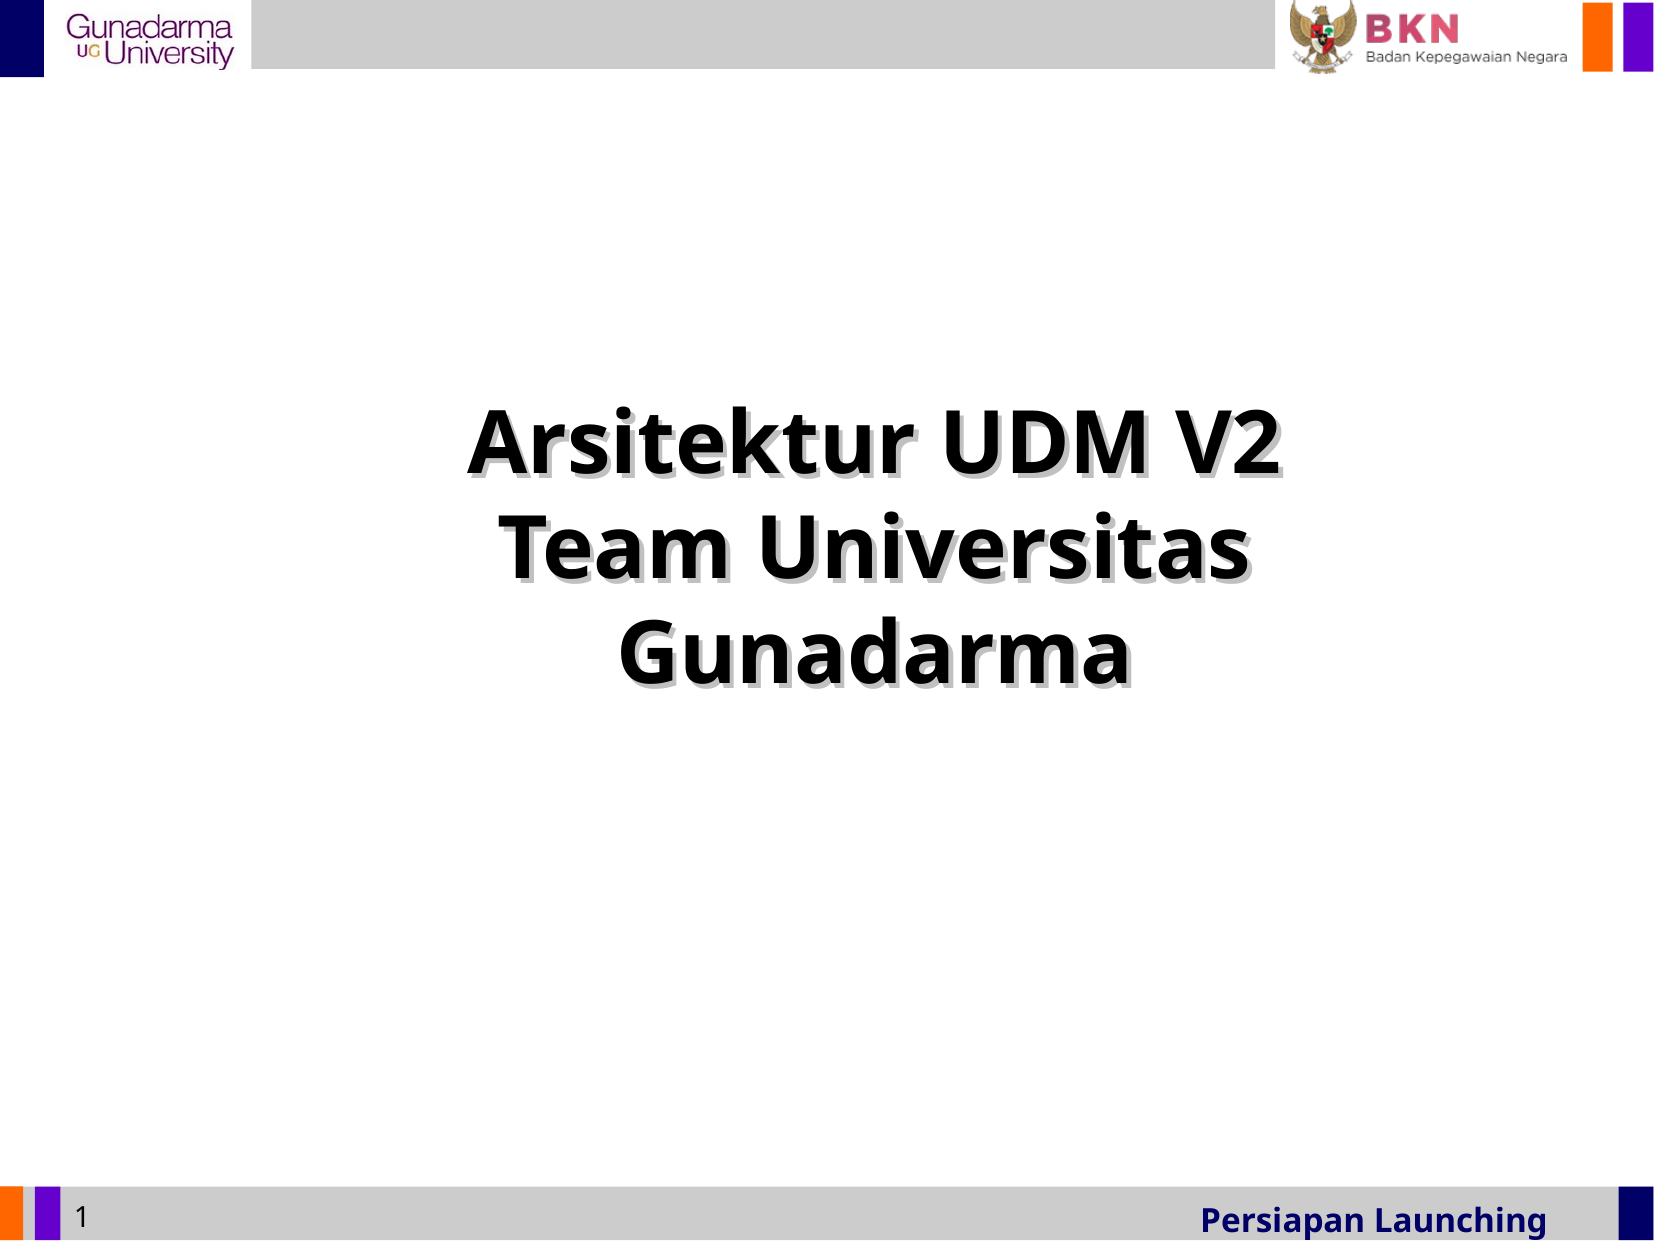

# Arsitektur UDM V2 Team Universitas Gunadarma